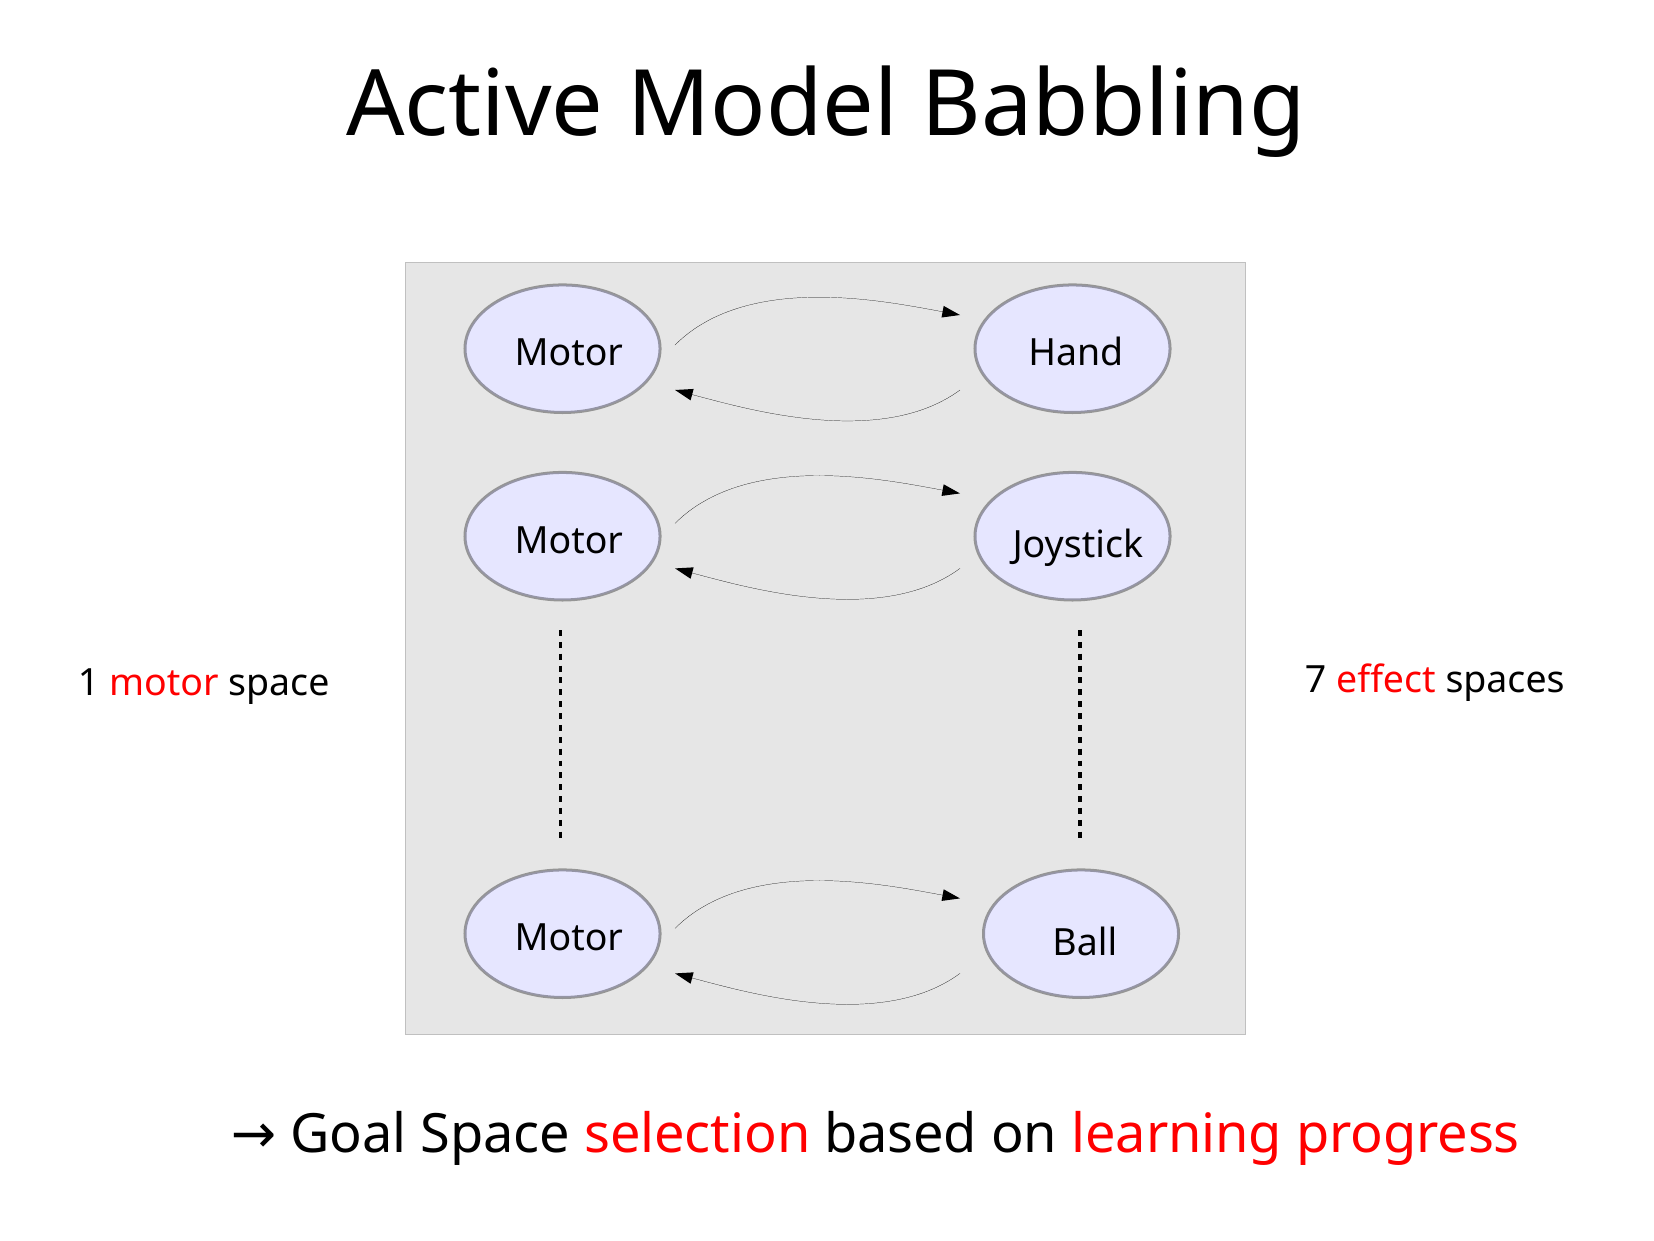

# Active Model Babbling
Motor
Hand
Motor
Joystick
7 effect spaces
1 motor space
Motor
Ball
→ Goal Space selection based on learning progress